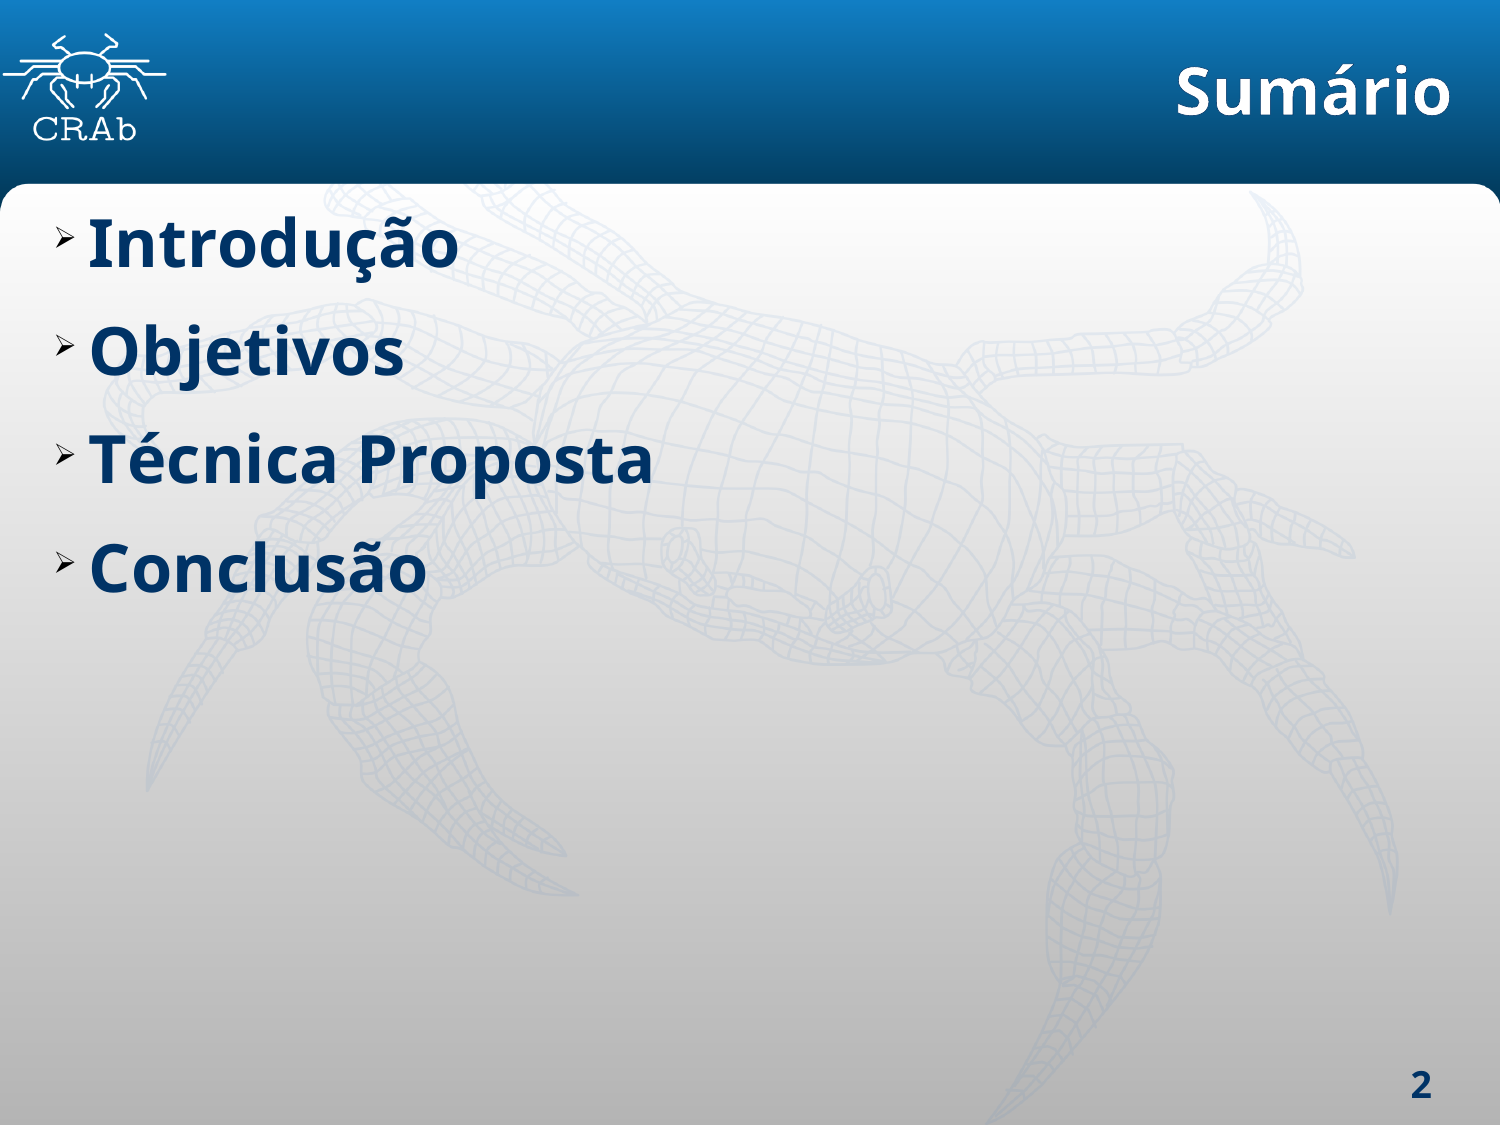

# Sumário
Introdução
Objetivos
Técnica Proposta
Conclusão